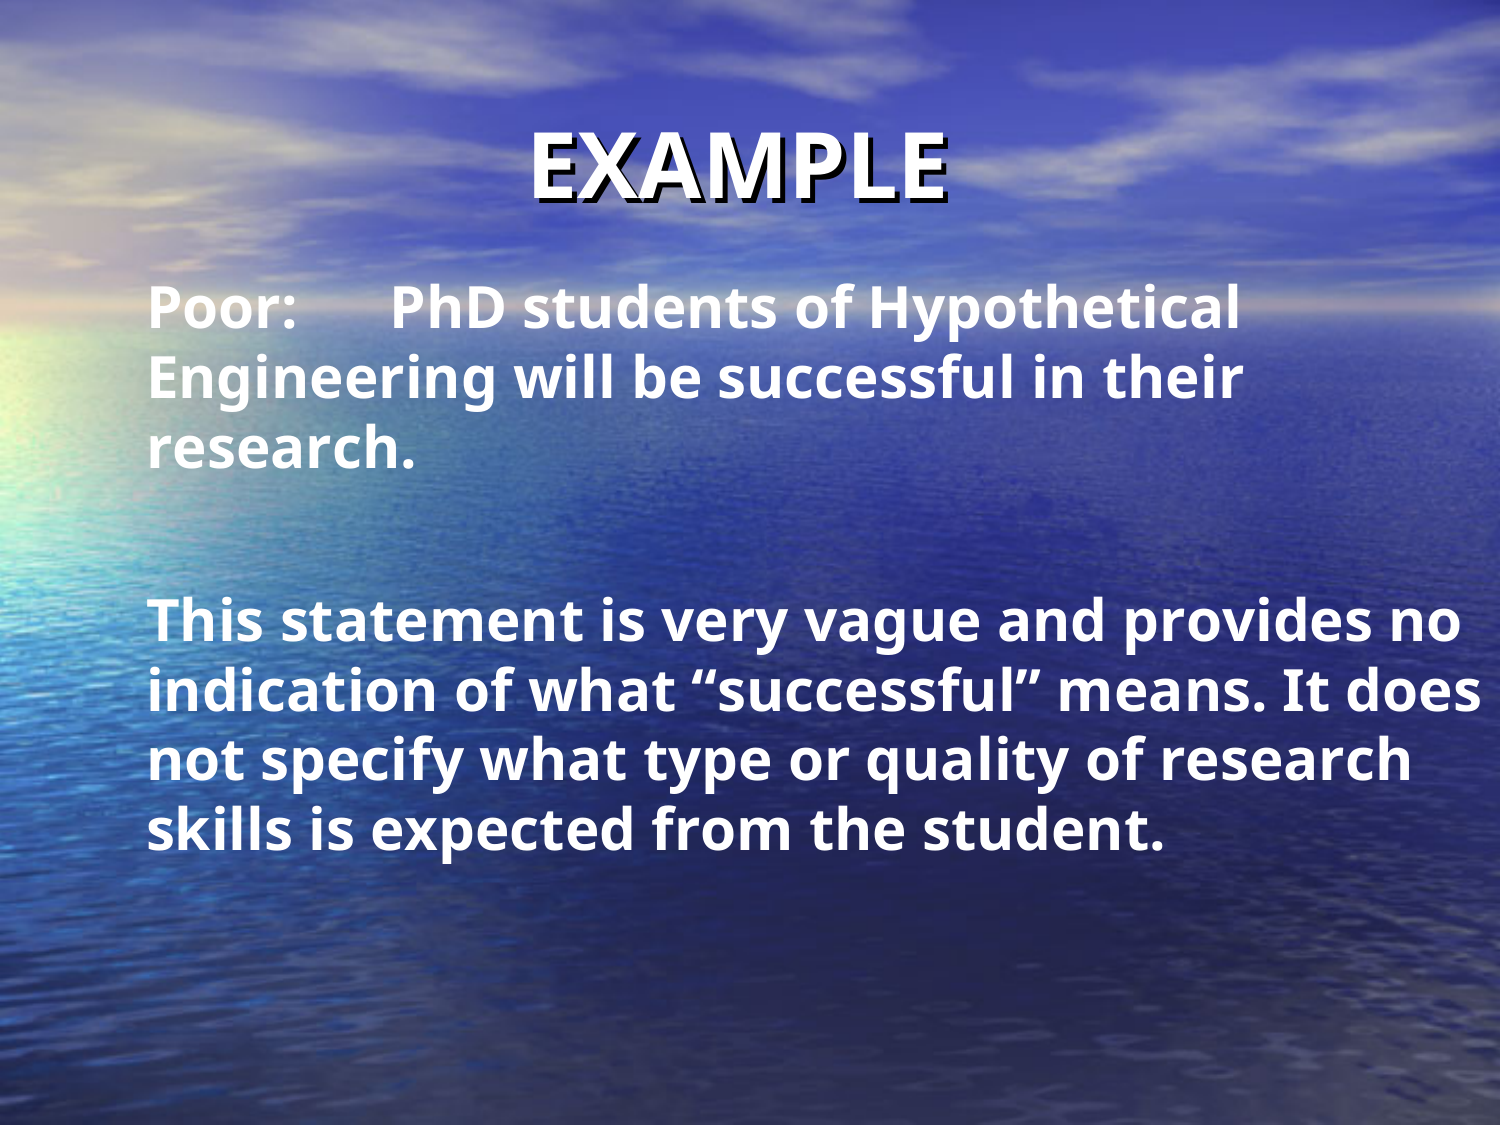

# EXAMPLE
	Poor: 	PhD students of Hypothetical Engineering will be successful in their research.
	This statement is very vague and provides no indication of what “successful” means. It does not specify what type or quality of research skills is expected from the student.